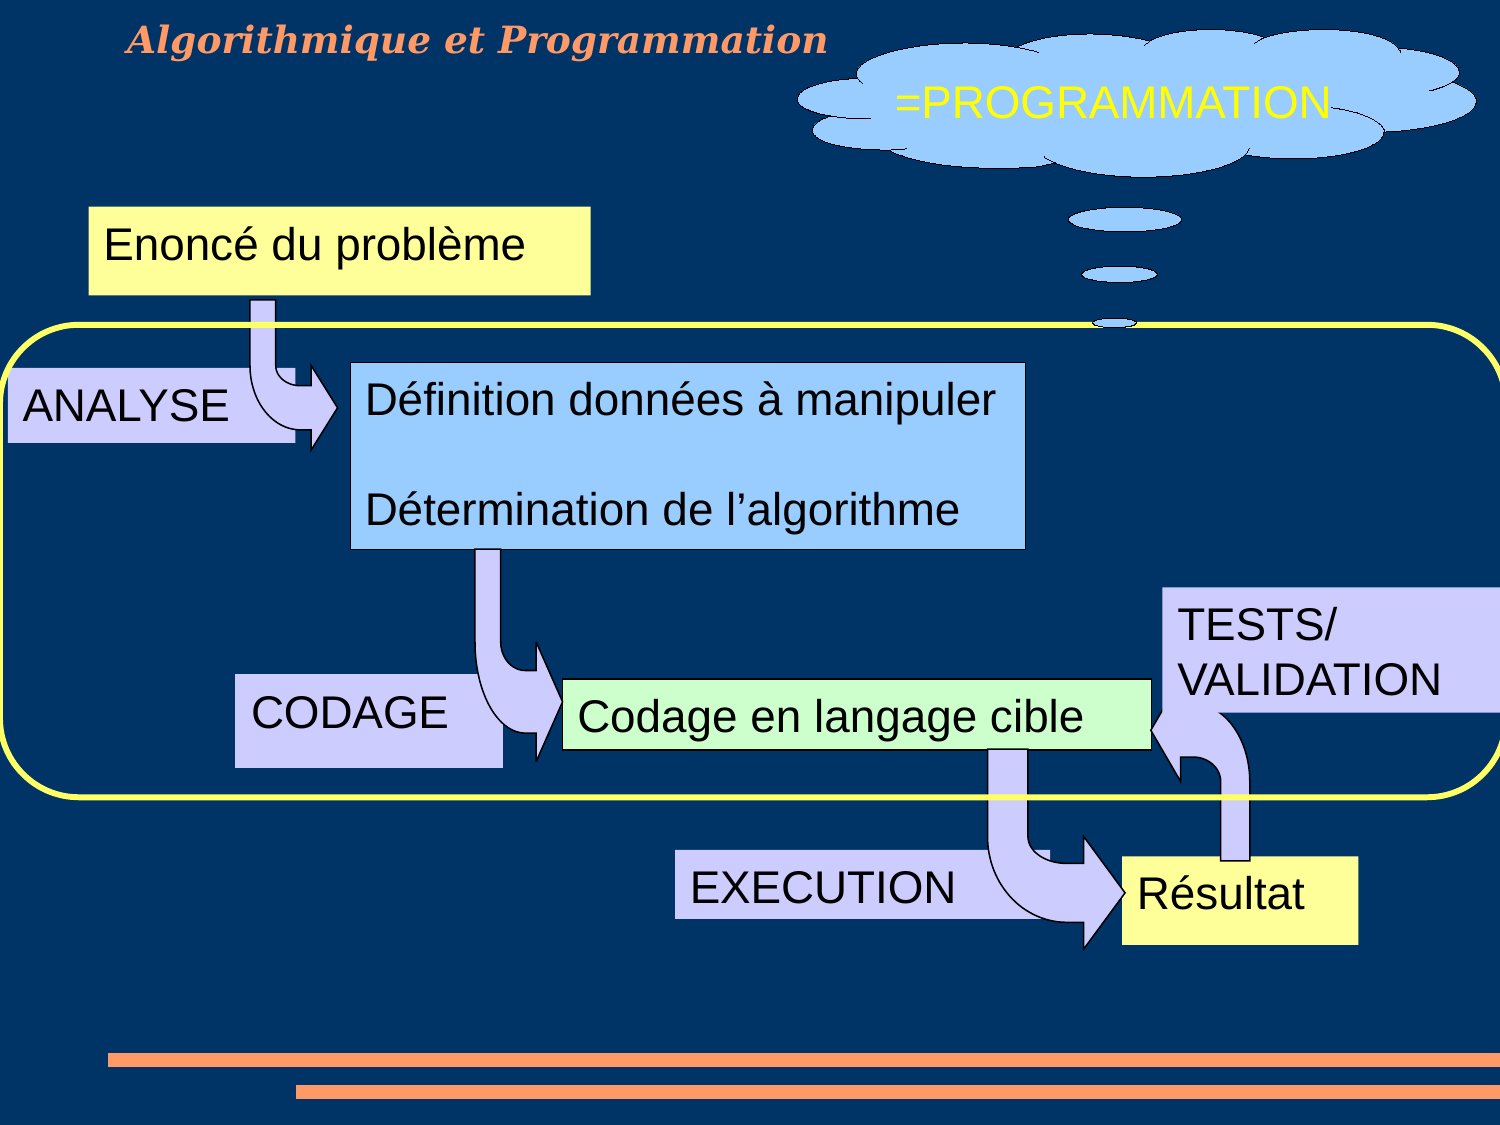

# Algorithmique et Programmation
=PROGRAMMATION
Enoncé du problème
Définition données à manipuler
Détermination de l’algorithme
ANALYSE
TESTS/
VALIDATION
CODAGE
Codage en langage cible
EXECUTION
Résultat